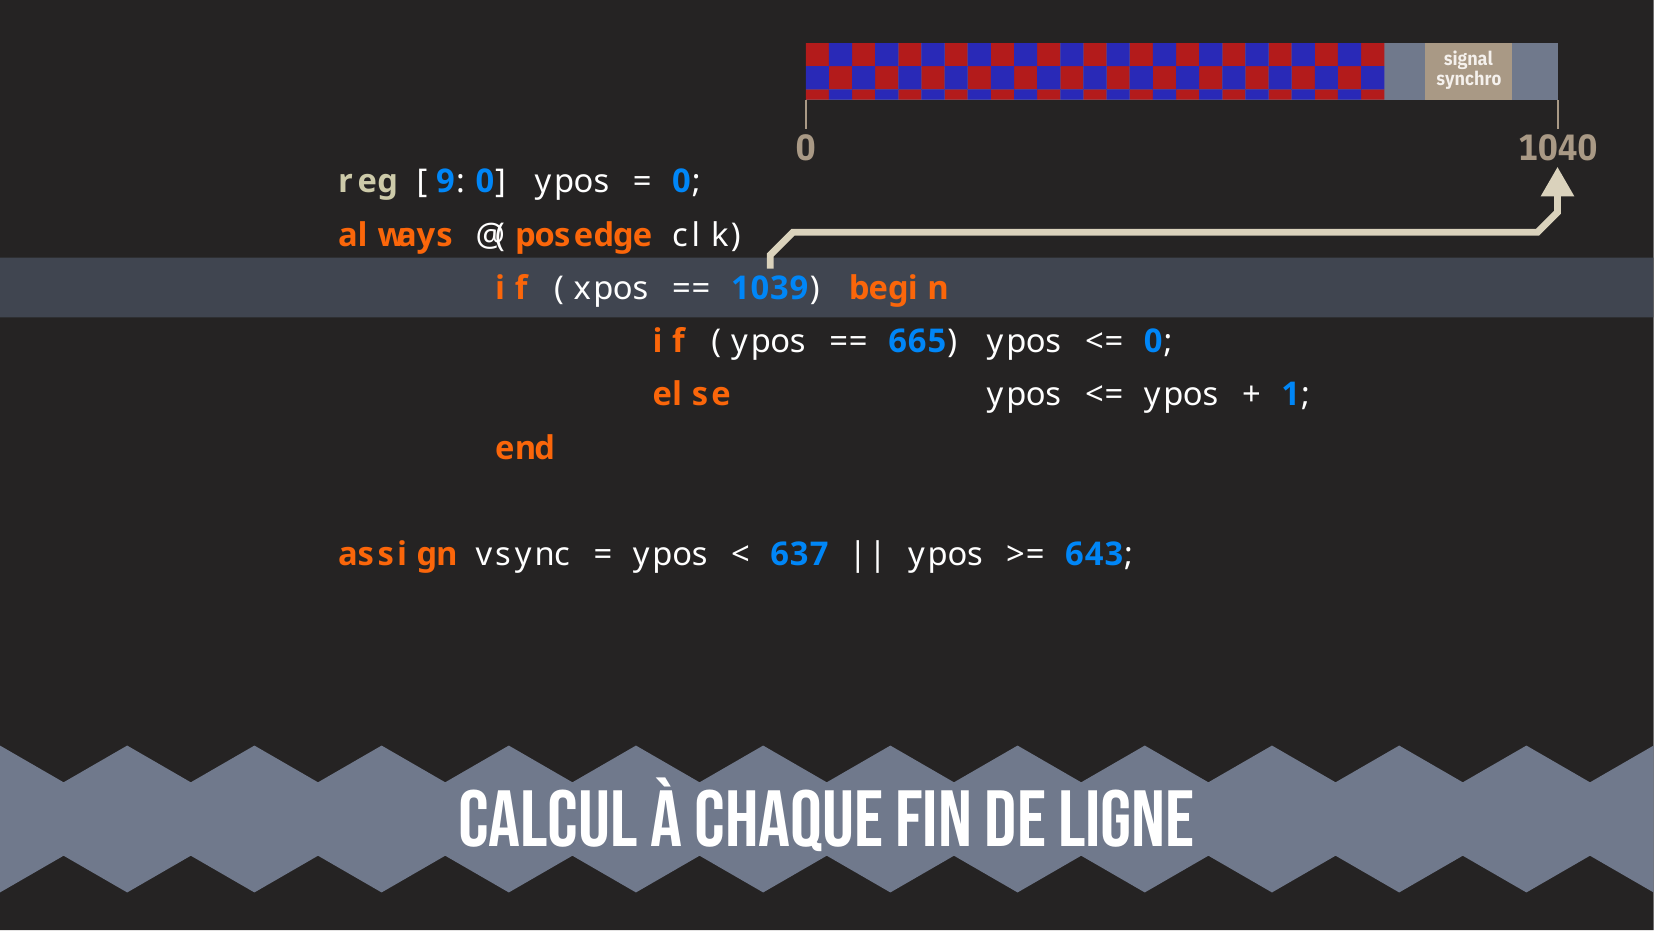

# Calcul à chaque fin de ligne